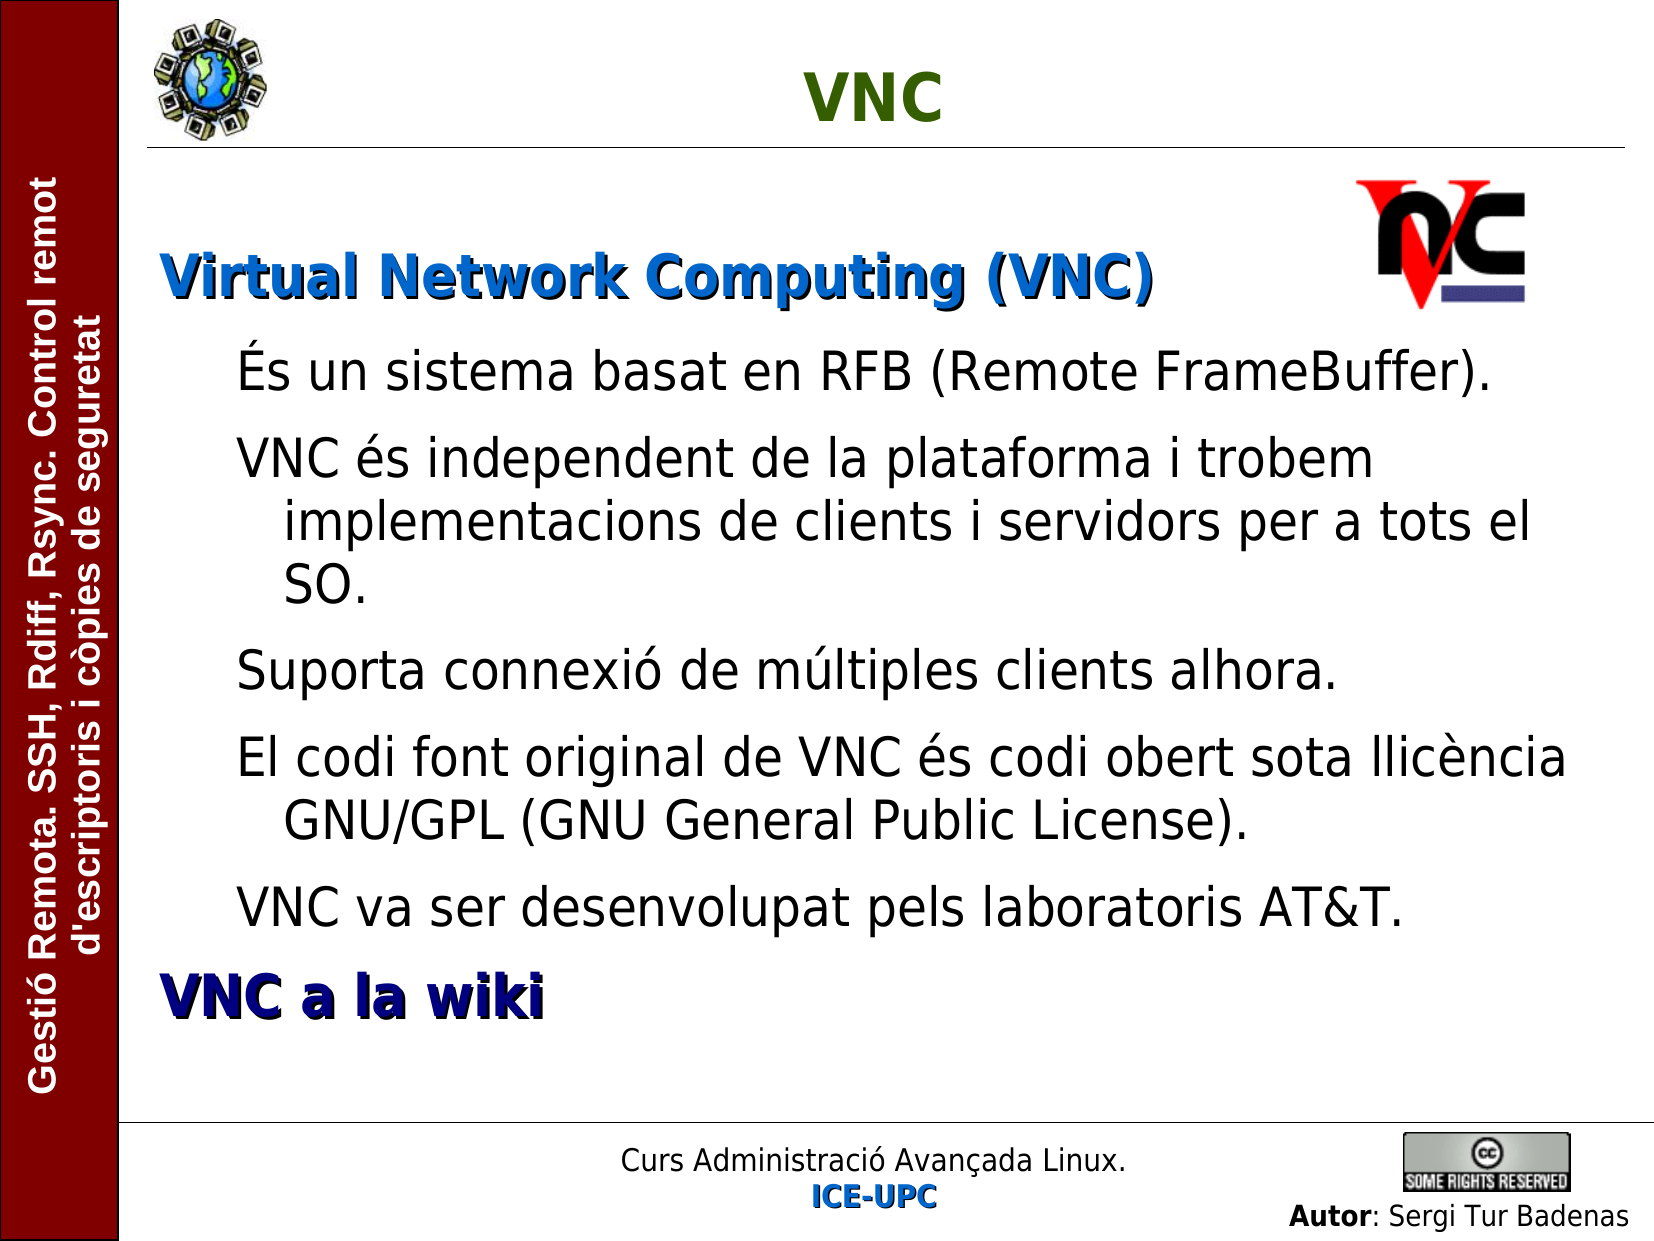

# VNC
Virtual Network Computing (VNC)
És un sistema basat en RFB (Remote FrameBuffer).
VNC és independent de la plataforma i trobem implementacions de clients i servidors per a tots el SO.
Suporta connexió de múltiples clients alhora.
El codi font original de VNC és codi obert sota llicència GNU/GPL (GNU General Public License).
VNC va ser desenvolupat pels laboratoris AT&T.
VNC a la wiki